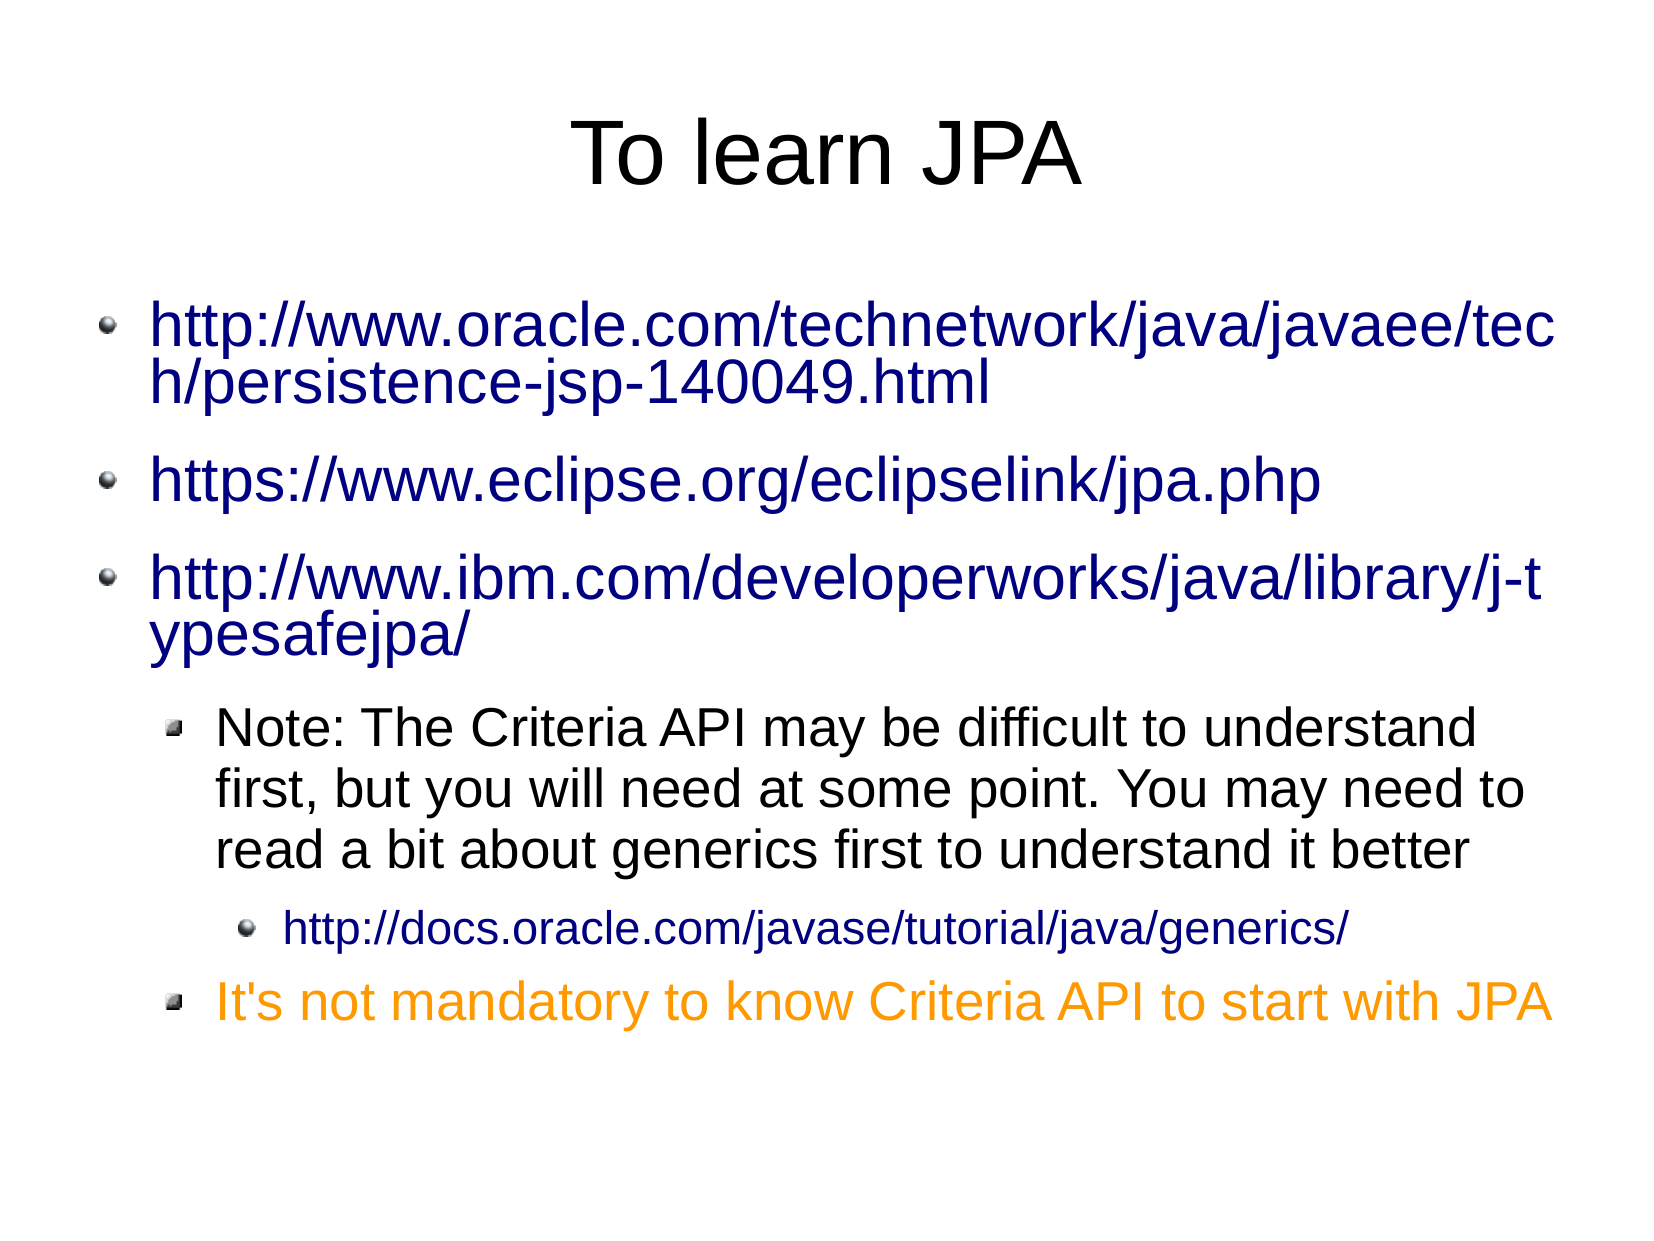

# To learn JPA
http://www.oracle.com/technetwork/java/javaee/tech/persistence-jsp-140049.html
https://www.eclipse.org/eclipselink/jpa.php
http://www.ibm.com/developerworks/java/library/j-typesafejpa/
Note: The Criteria API may be difficult to understand first, but you will need at some point. You may need to read a bit about generics first to understand it better
http://docs.oracle.com/javase/tutorial/java/generics/
It's not mandatory to know Criteria API to start with JPA